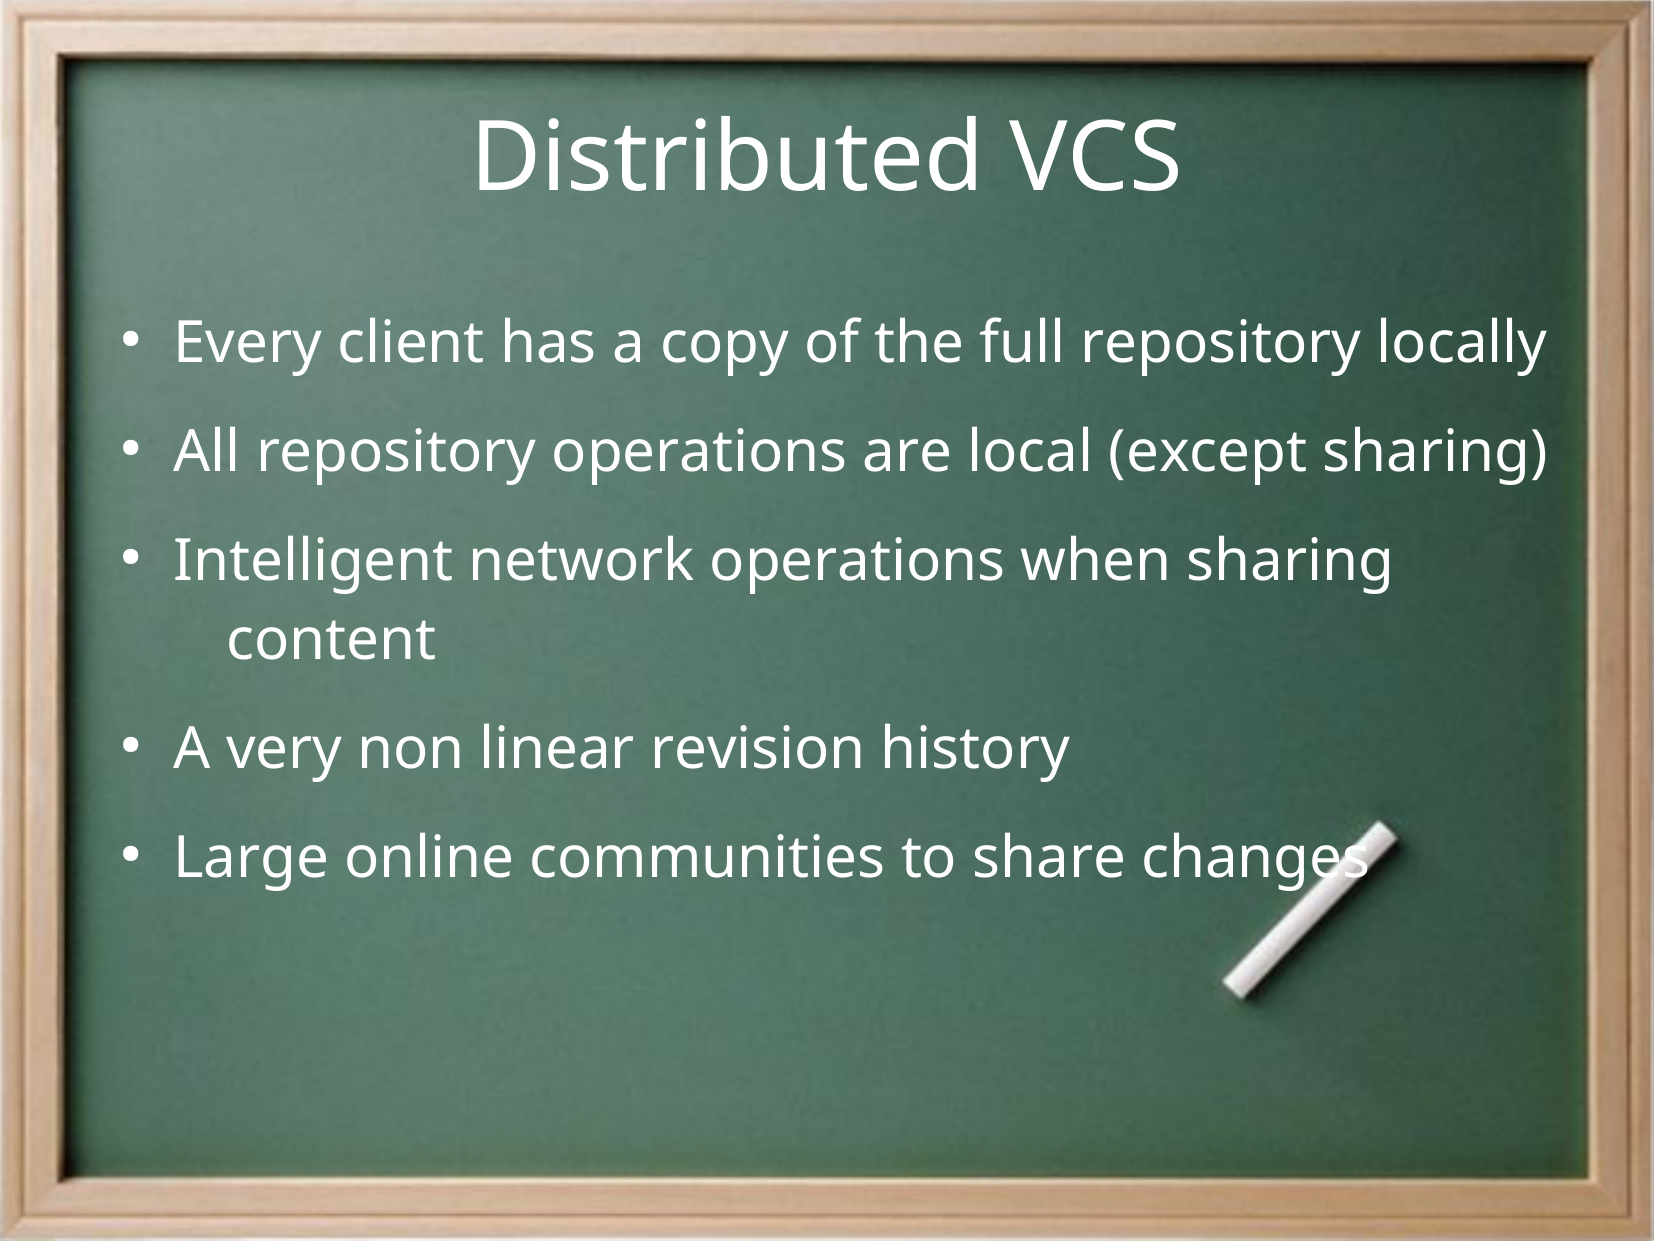

# Distributed VCS
Every client has a copy of the full repository locally
All repository operations are local (except sharing)
Intelligent network operations when sharing content
A very non linear revision history
Large online communities to share changes